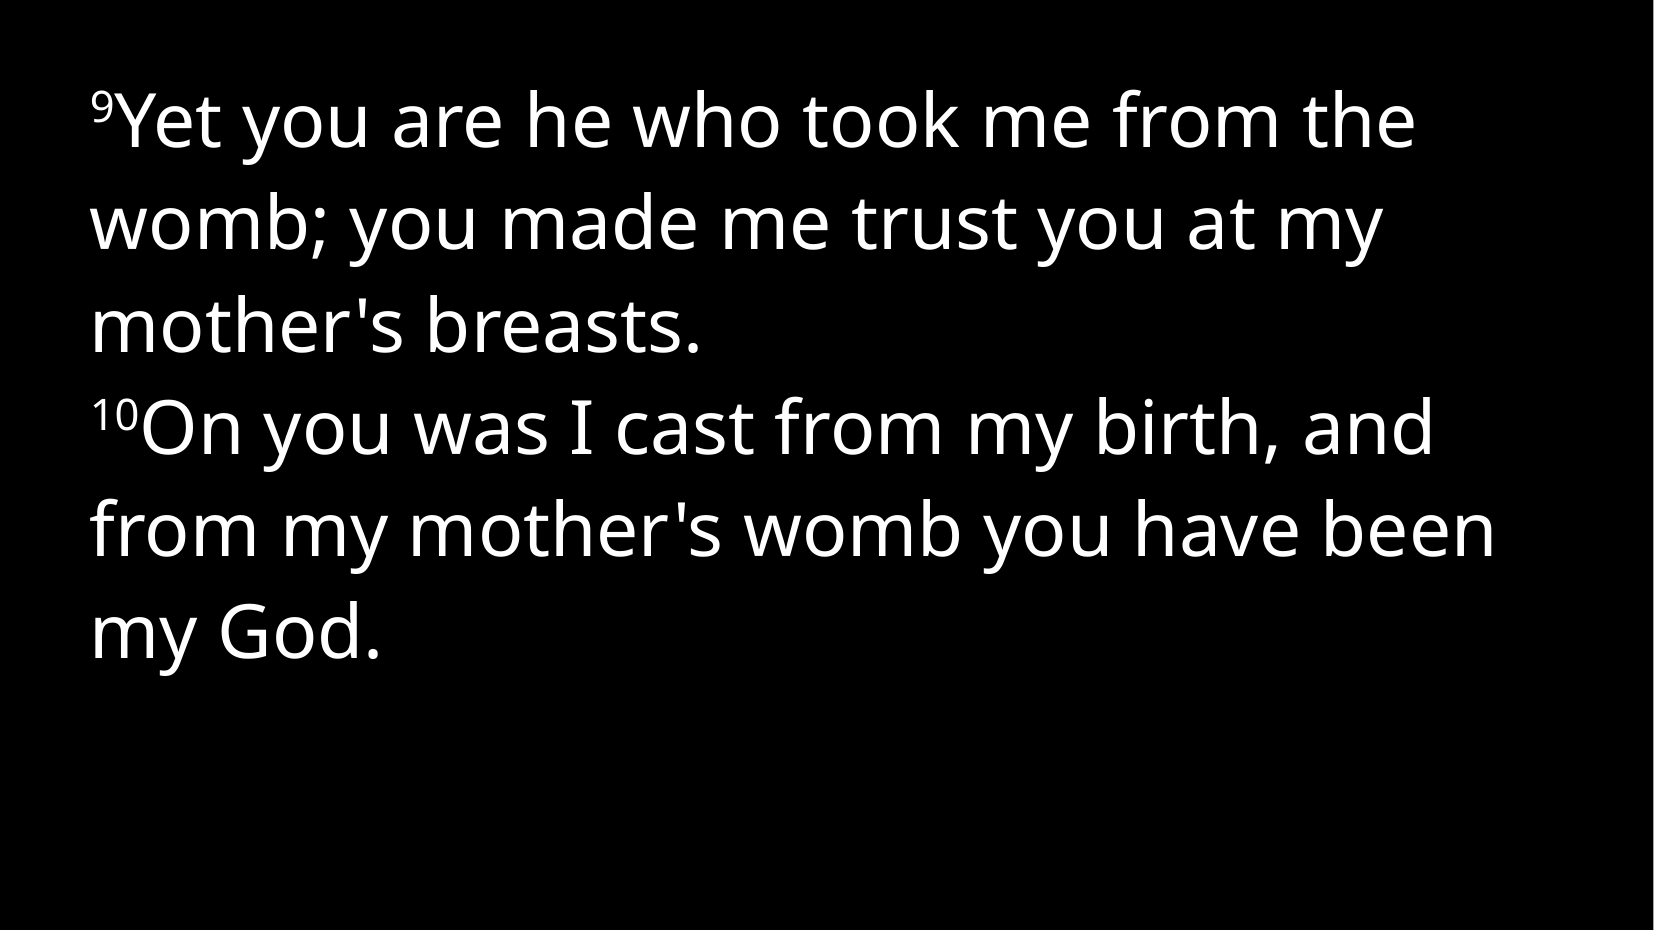

9Yet you are he who took me from the womb; you made me trust you at my mother's breasts.
10On you was I cast from my birth, and from my mother's womb you have been my God.